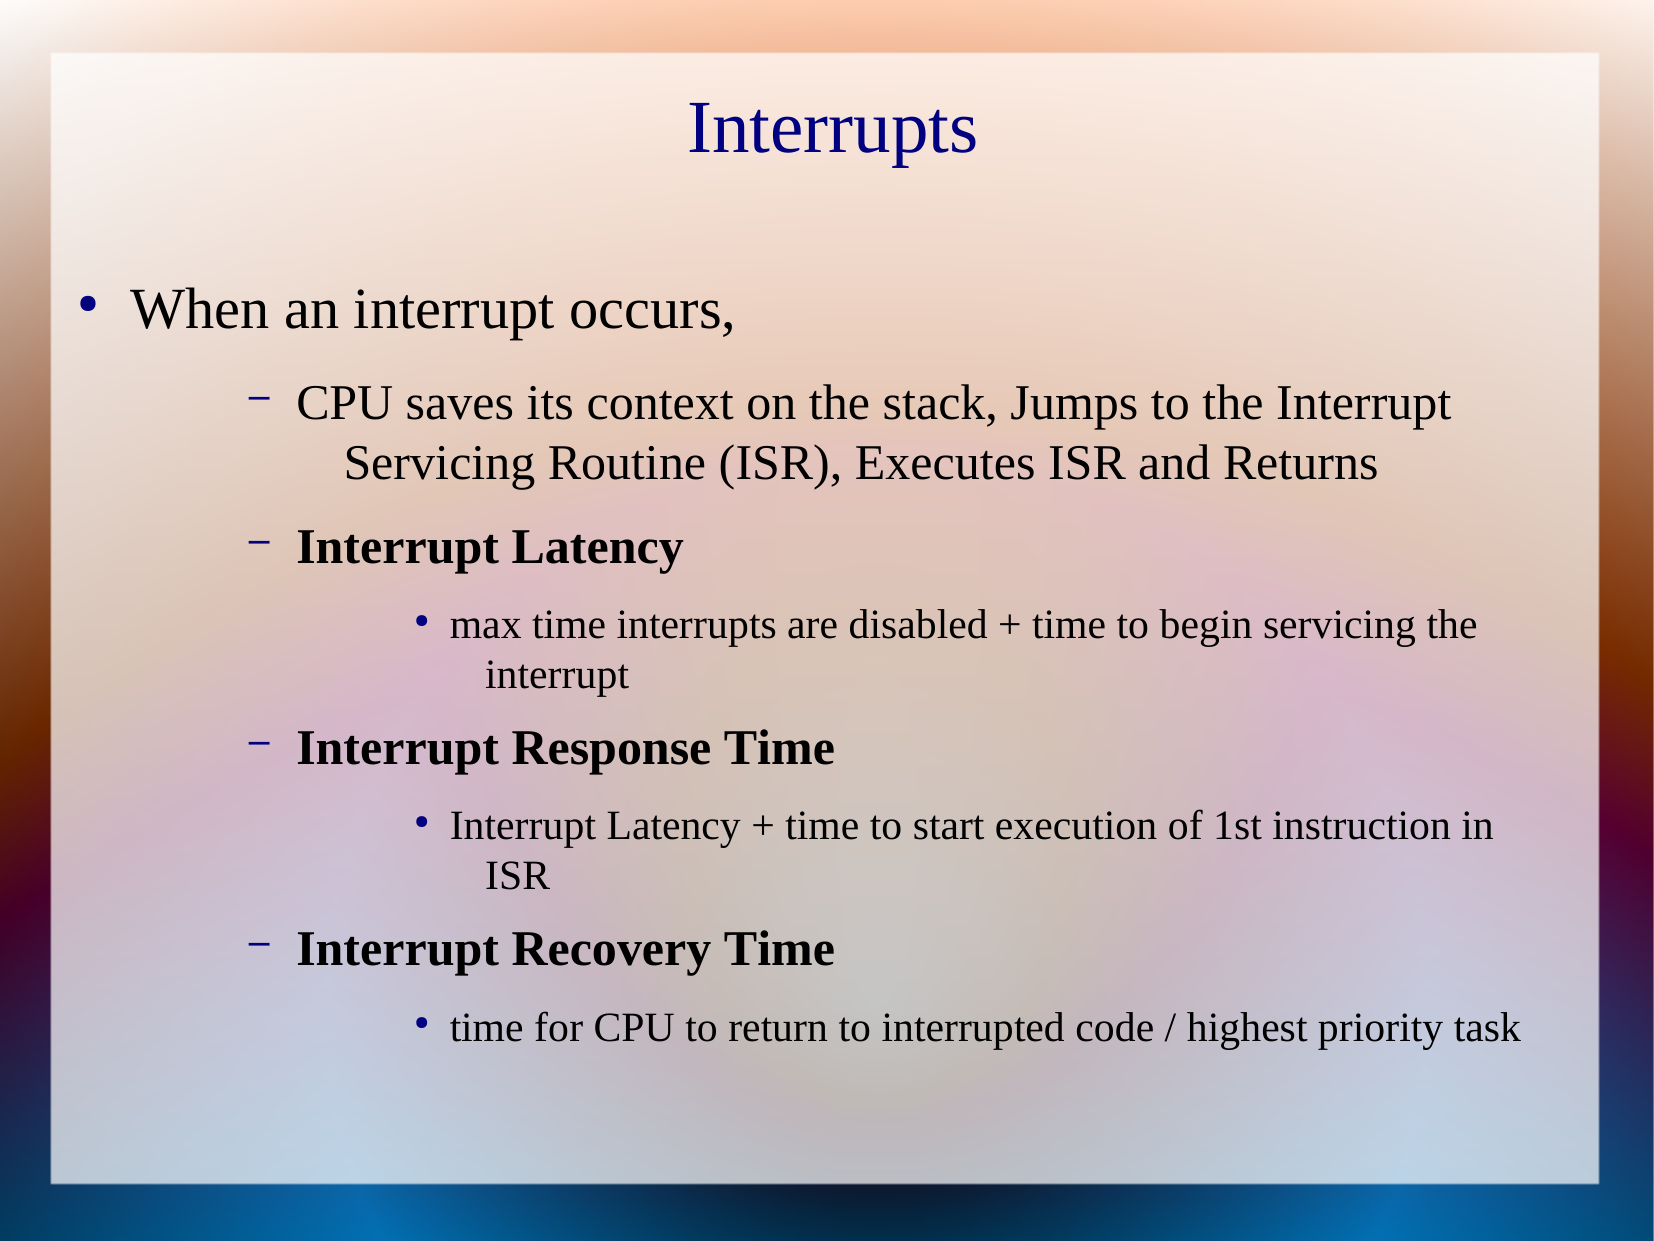

# Interrupts
When an interrupt occurs,
CPU saves its context on the stack, Jumps to the Interrupt Servicing Routine (ISR), Executes ISR and Returns
Interrupt Latency
max time interrupts are disabled + time to begin servicing the interrupt
Interrupt Response Time
Interrupt Latency + time to start execution of 1st instruction in ISR
Interrupt Recovery Time
time for CPU to return to interrupted code / highest priority task